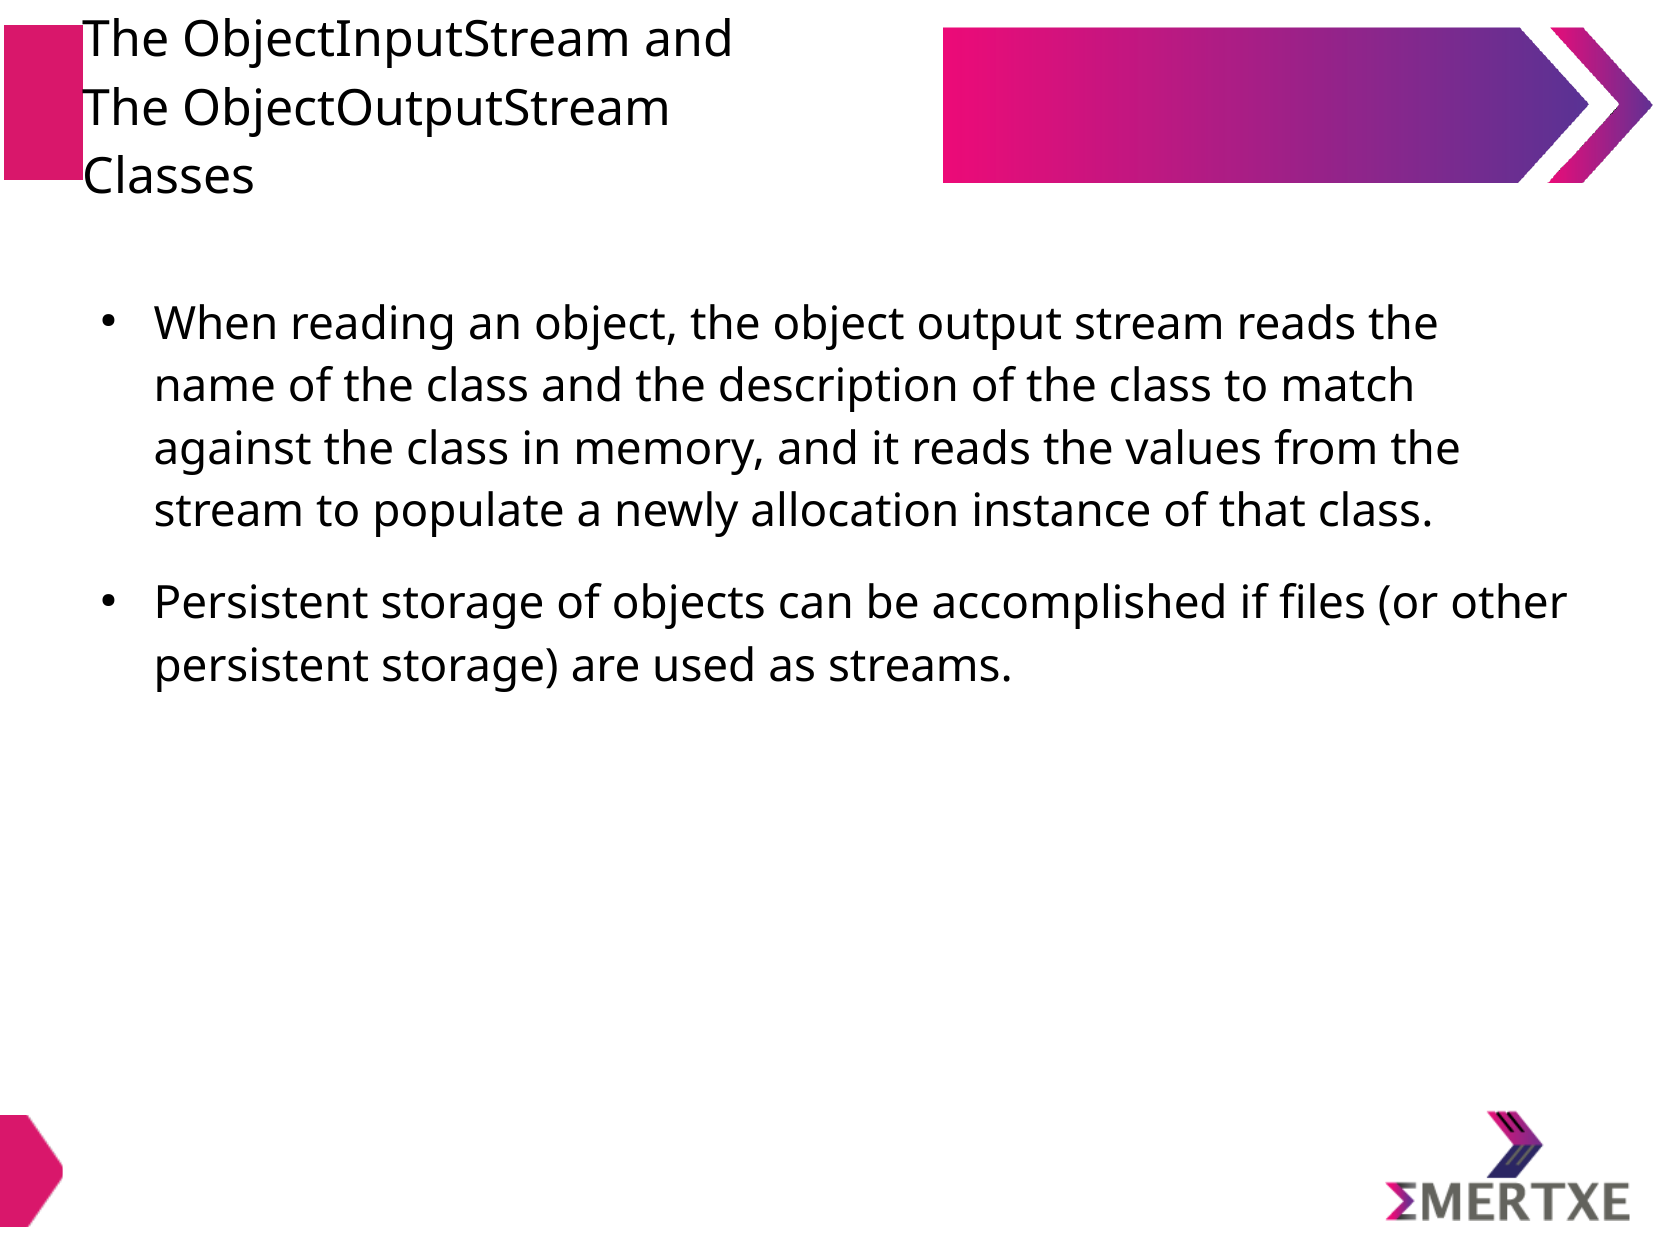

# The ObjectInputStream and The ObjectOutputStream Classes
When reading an object, the object output stream reads the name of the class and the description of the class to match against the class in memory, and it reads the values from the stream to populate a newly allocation instance of that class.
Persistent storage of objects can be accomplished if files (or other persistent storage) are used as streams.